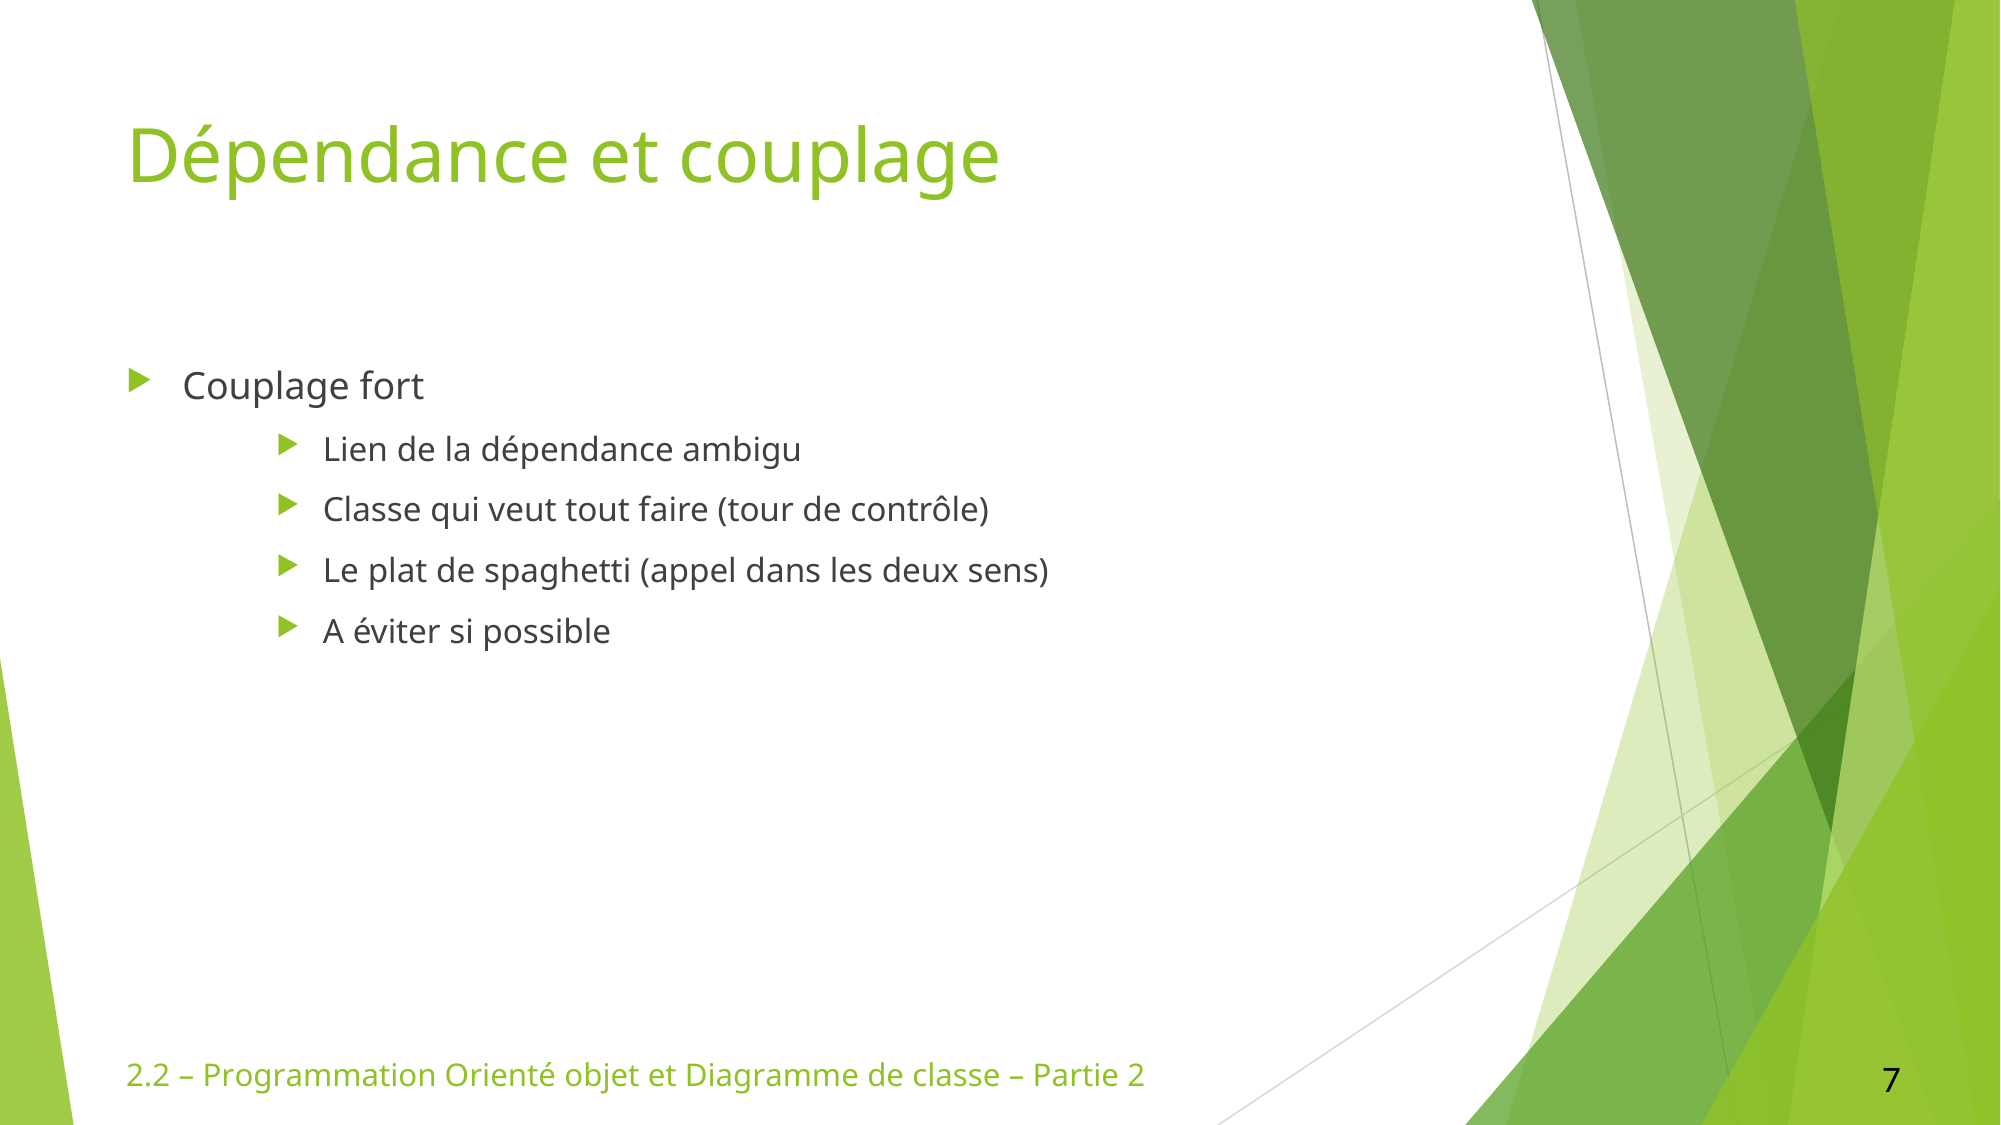

# Dépendance et couplage
Couplage fort
Lien de la dépendance ambigu
Classe qui veut tout faire (tour de contrôle)
Le plat de spaghetti (appel dans les deux sens)
A éviter si possible
2.2 – Programmation Orienté objet et Diagramme de classe – Partie 2